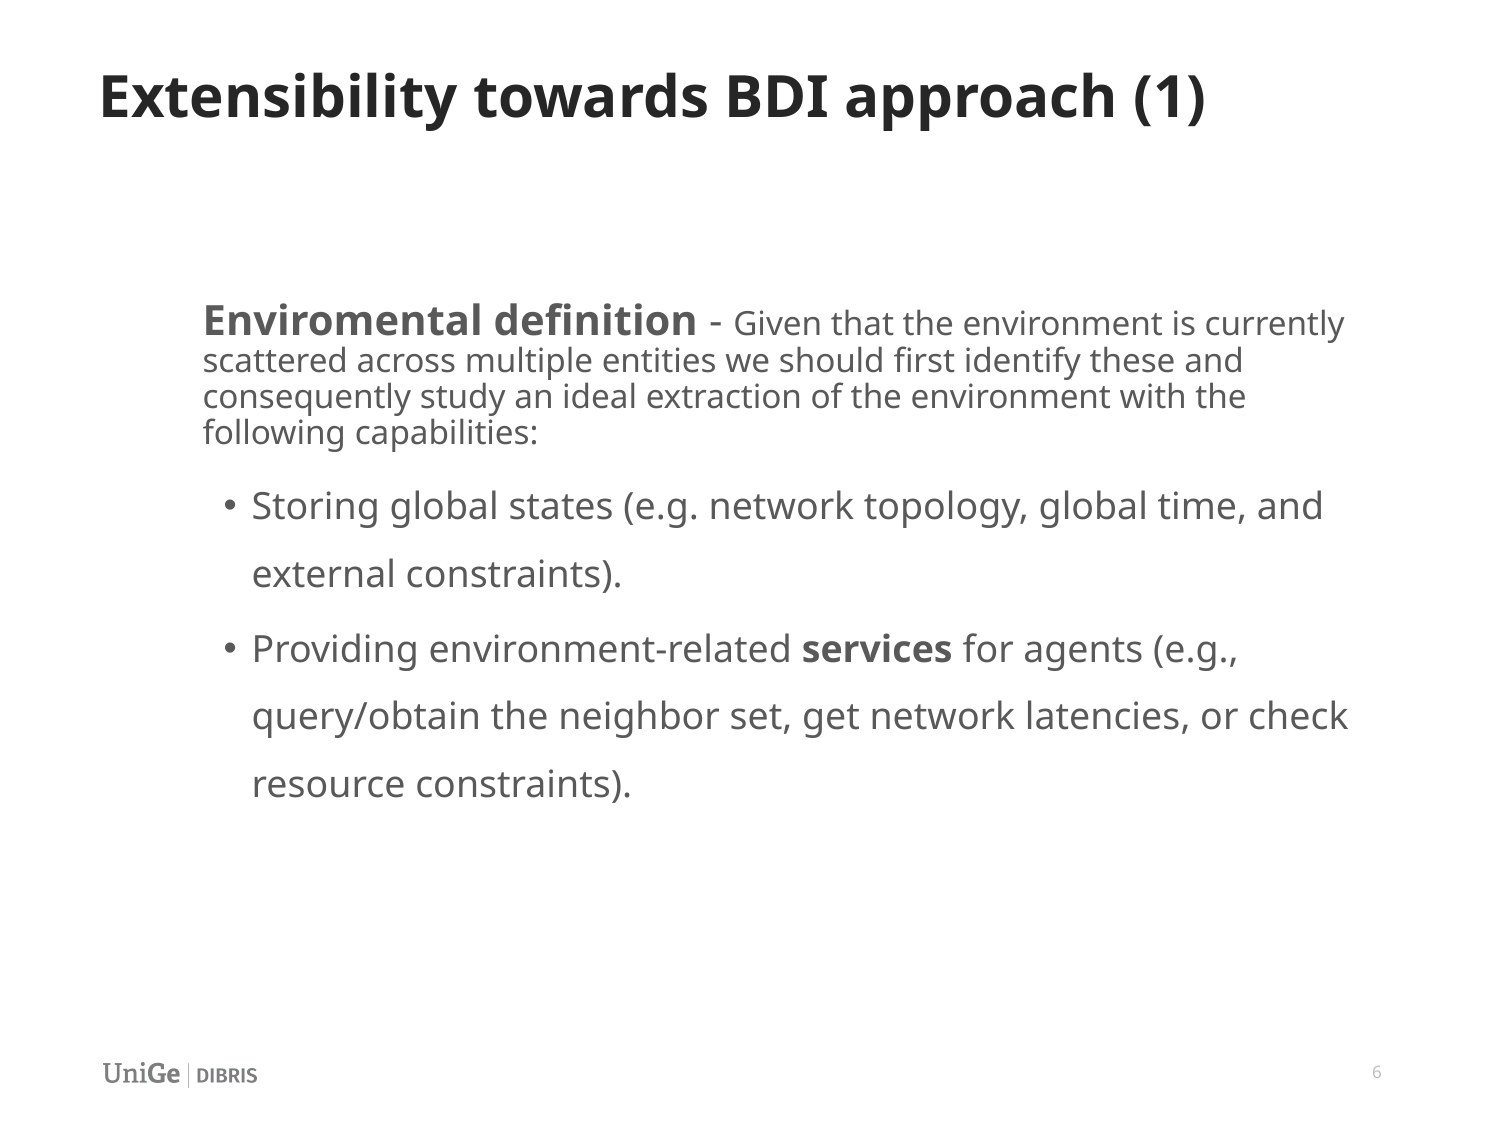

# Extensibility towards BDI approach (1)
Enviromental definition - Given that the environment is currently scattered across multiple entities we should first identify these and consequently study an ideal extraction of the environment with the following capabilities:
Storing global states (e.g. network topology, global time, and external constraints).
Providing environment-related services for agents (e.g., query/obtain the neighbor set, get network latencies, or check resource constraints).
6